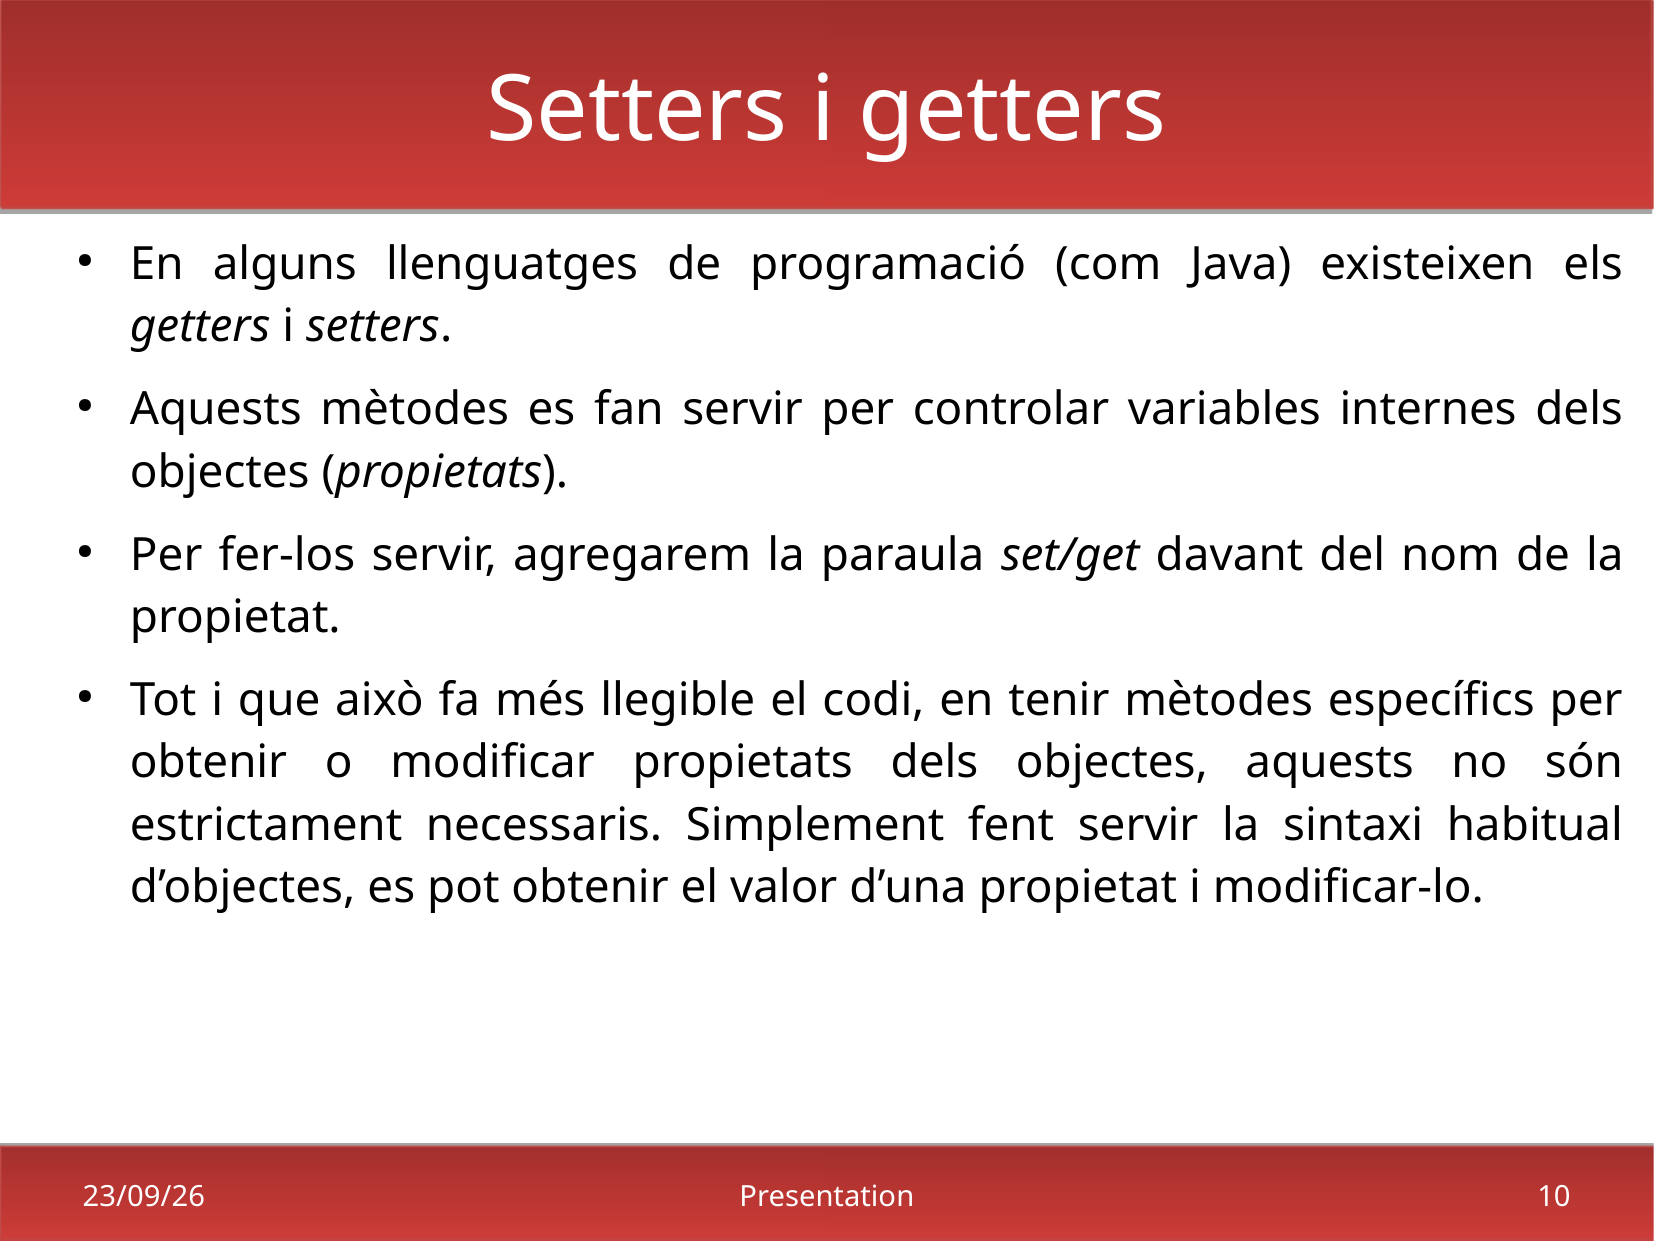

# Setters i getters
En alguns llenguatges de programació (com Java) existeixen els getters i setters.
Aquests mètodes es fan servir per controlar variables internes dels objectes (propietats).
Per fer-los servir, agregarem la paraula set/get davant del nom de la propietat.
Tot i que això fa més llegible el codi, en tenir mètodes específics per obtenir o modificar propietats dels objectes, aquests no són estrictament necessaris. Simplement fent servir la sintaxi habitual d’objectes, es pot obtenir el valor d’una propietat i modificar-lo.
Presentation
10